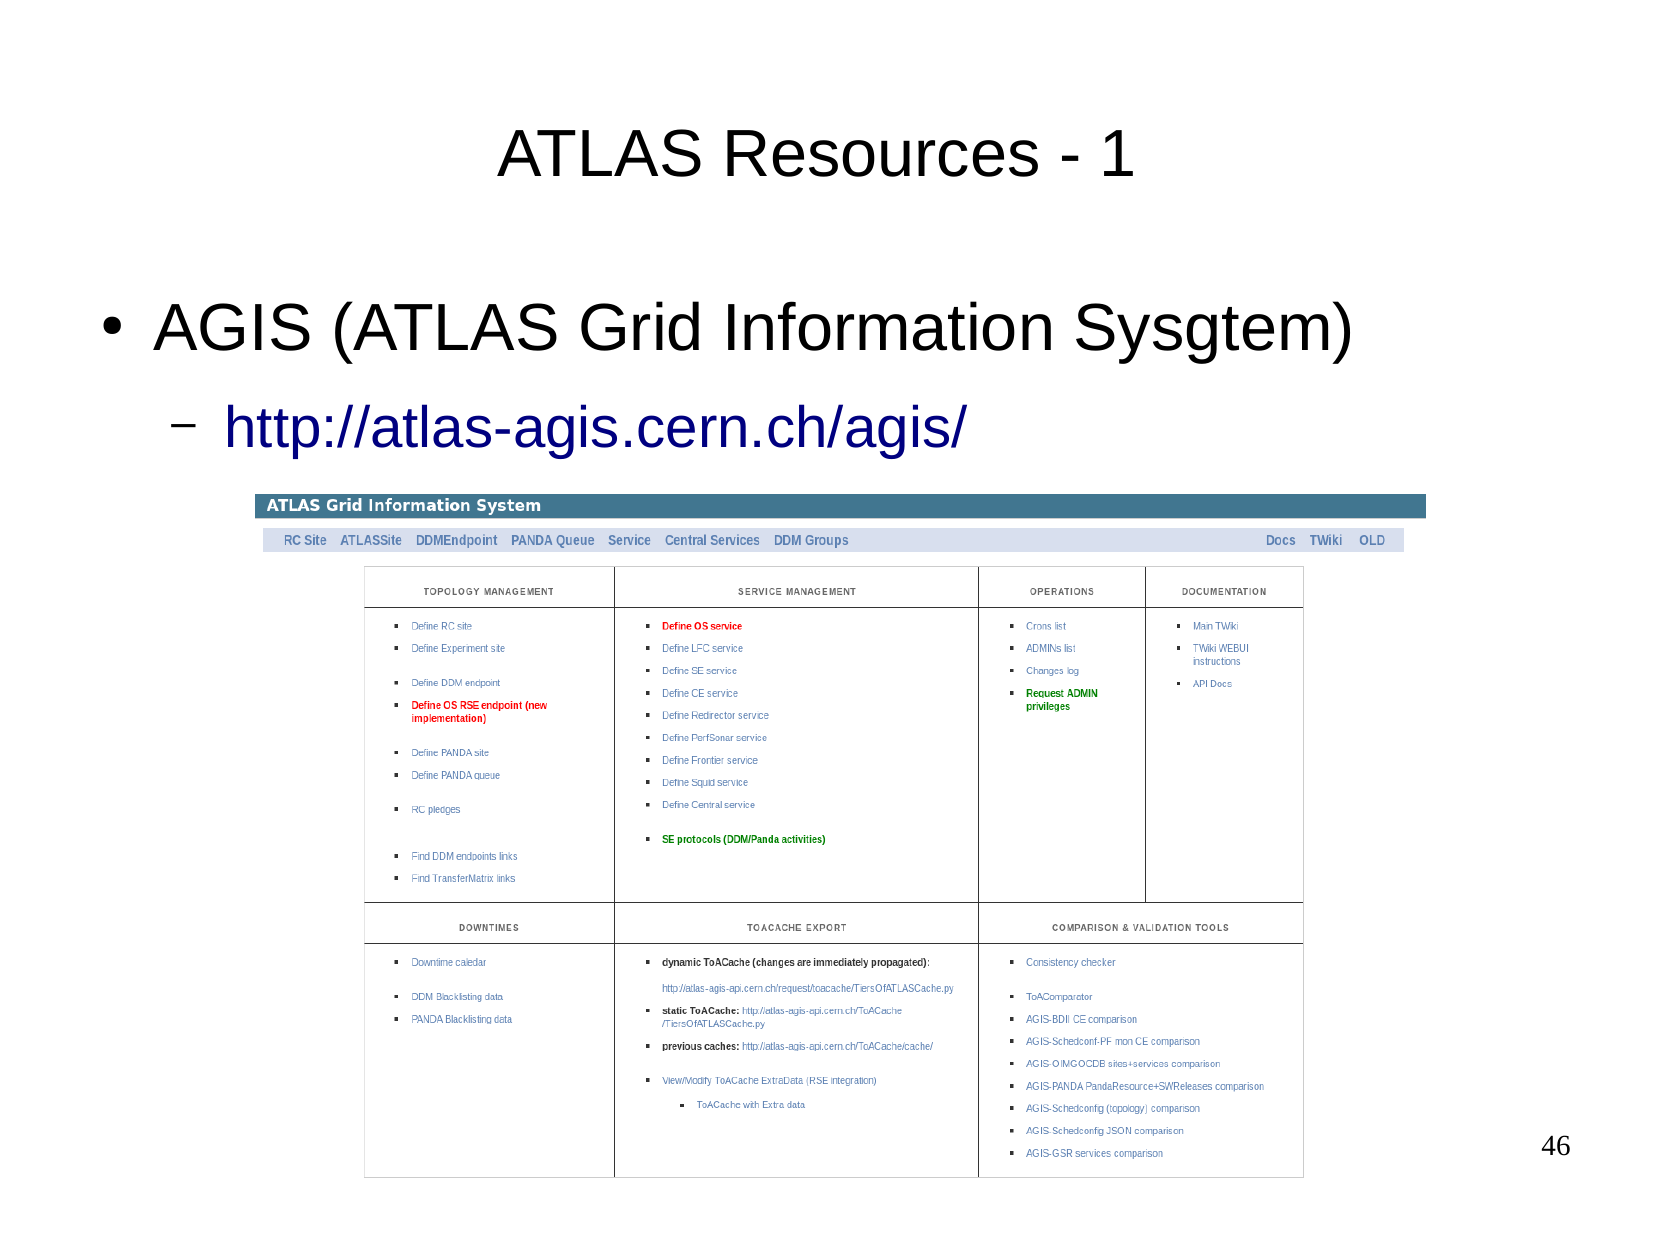

# ATLAS Resources - 1
AGIS (ATLAS Grid Information Sysgtem)
http://atlas-agis.cern.ch/agis/
ATLAS-D Physics Meeting 2017
46